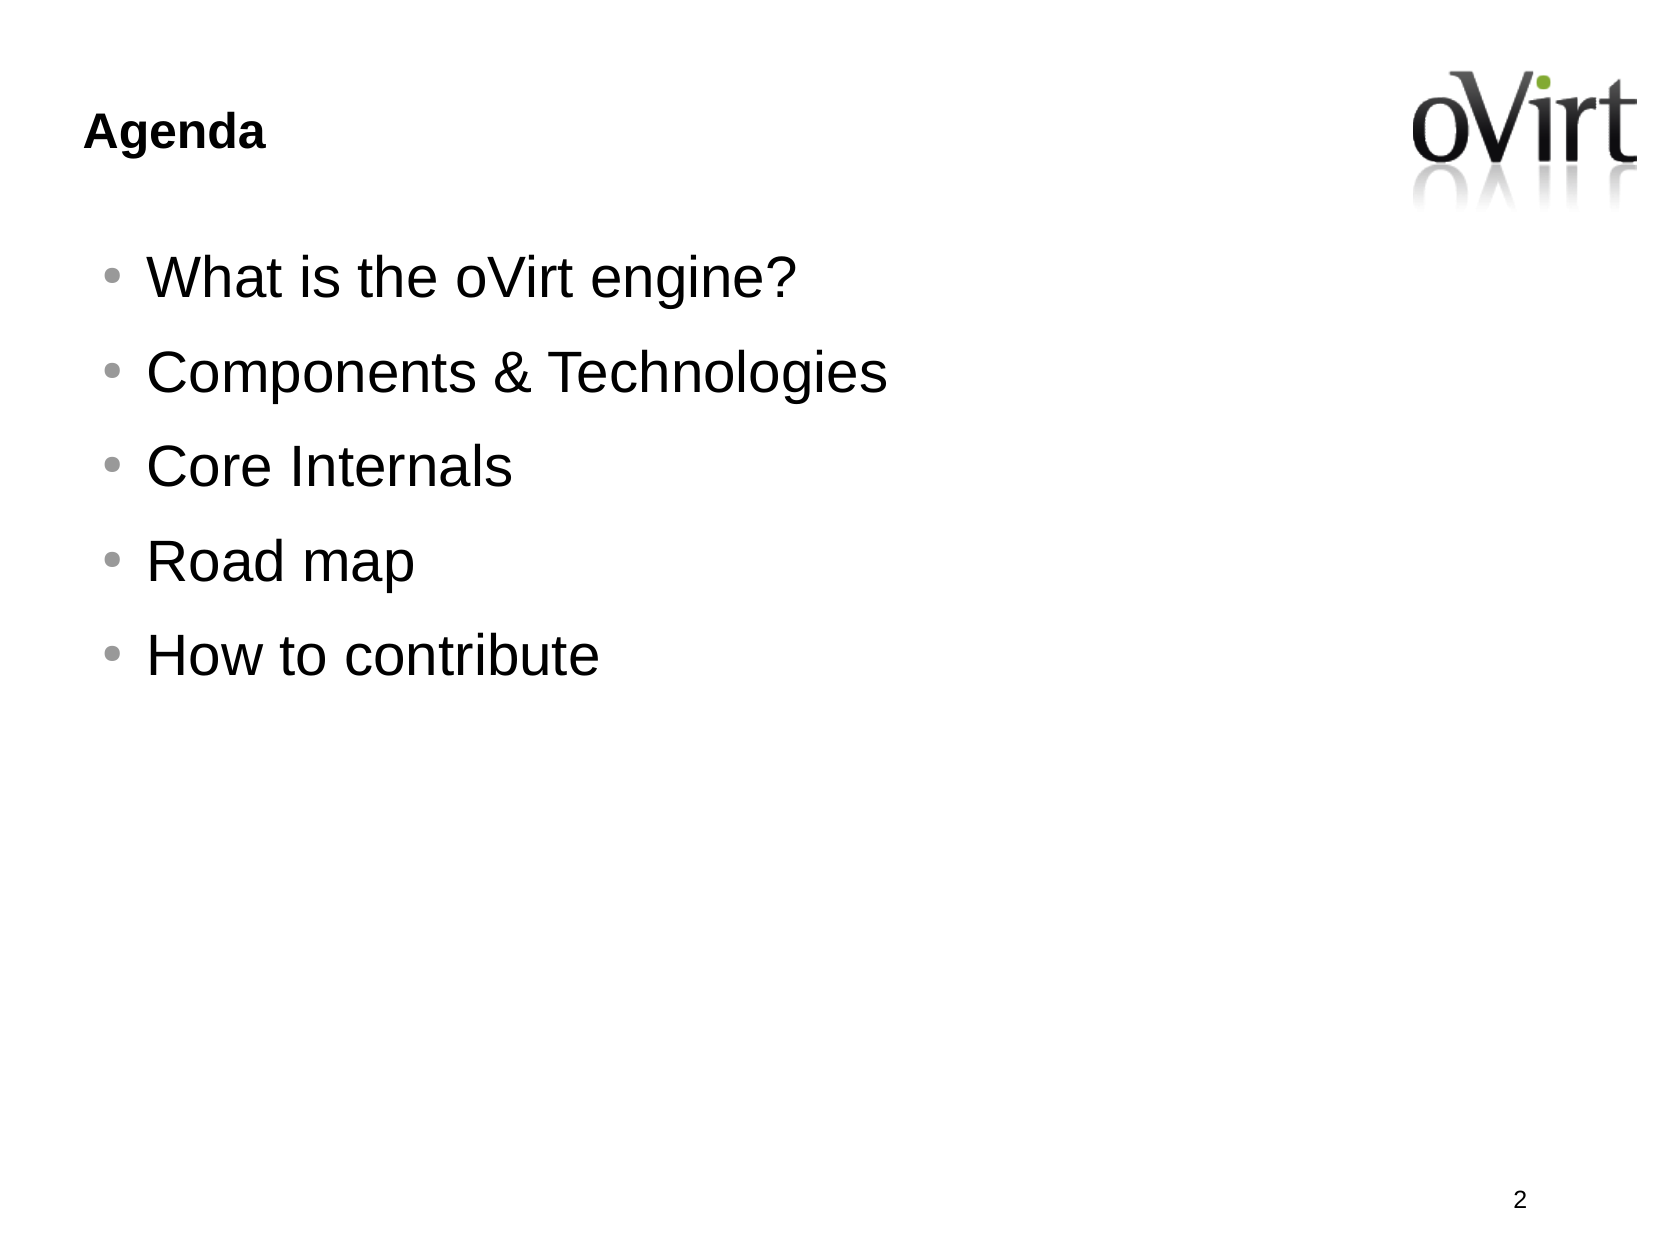

# Agenda
What is the oVirt engine?
Components & Technologies
Core Internals
Road map
How to contribute